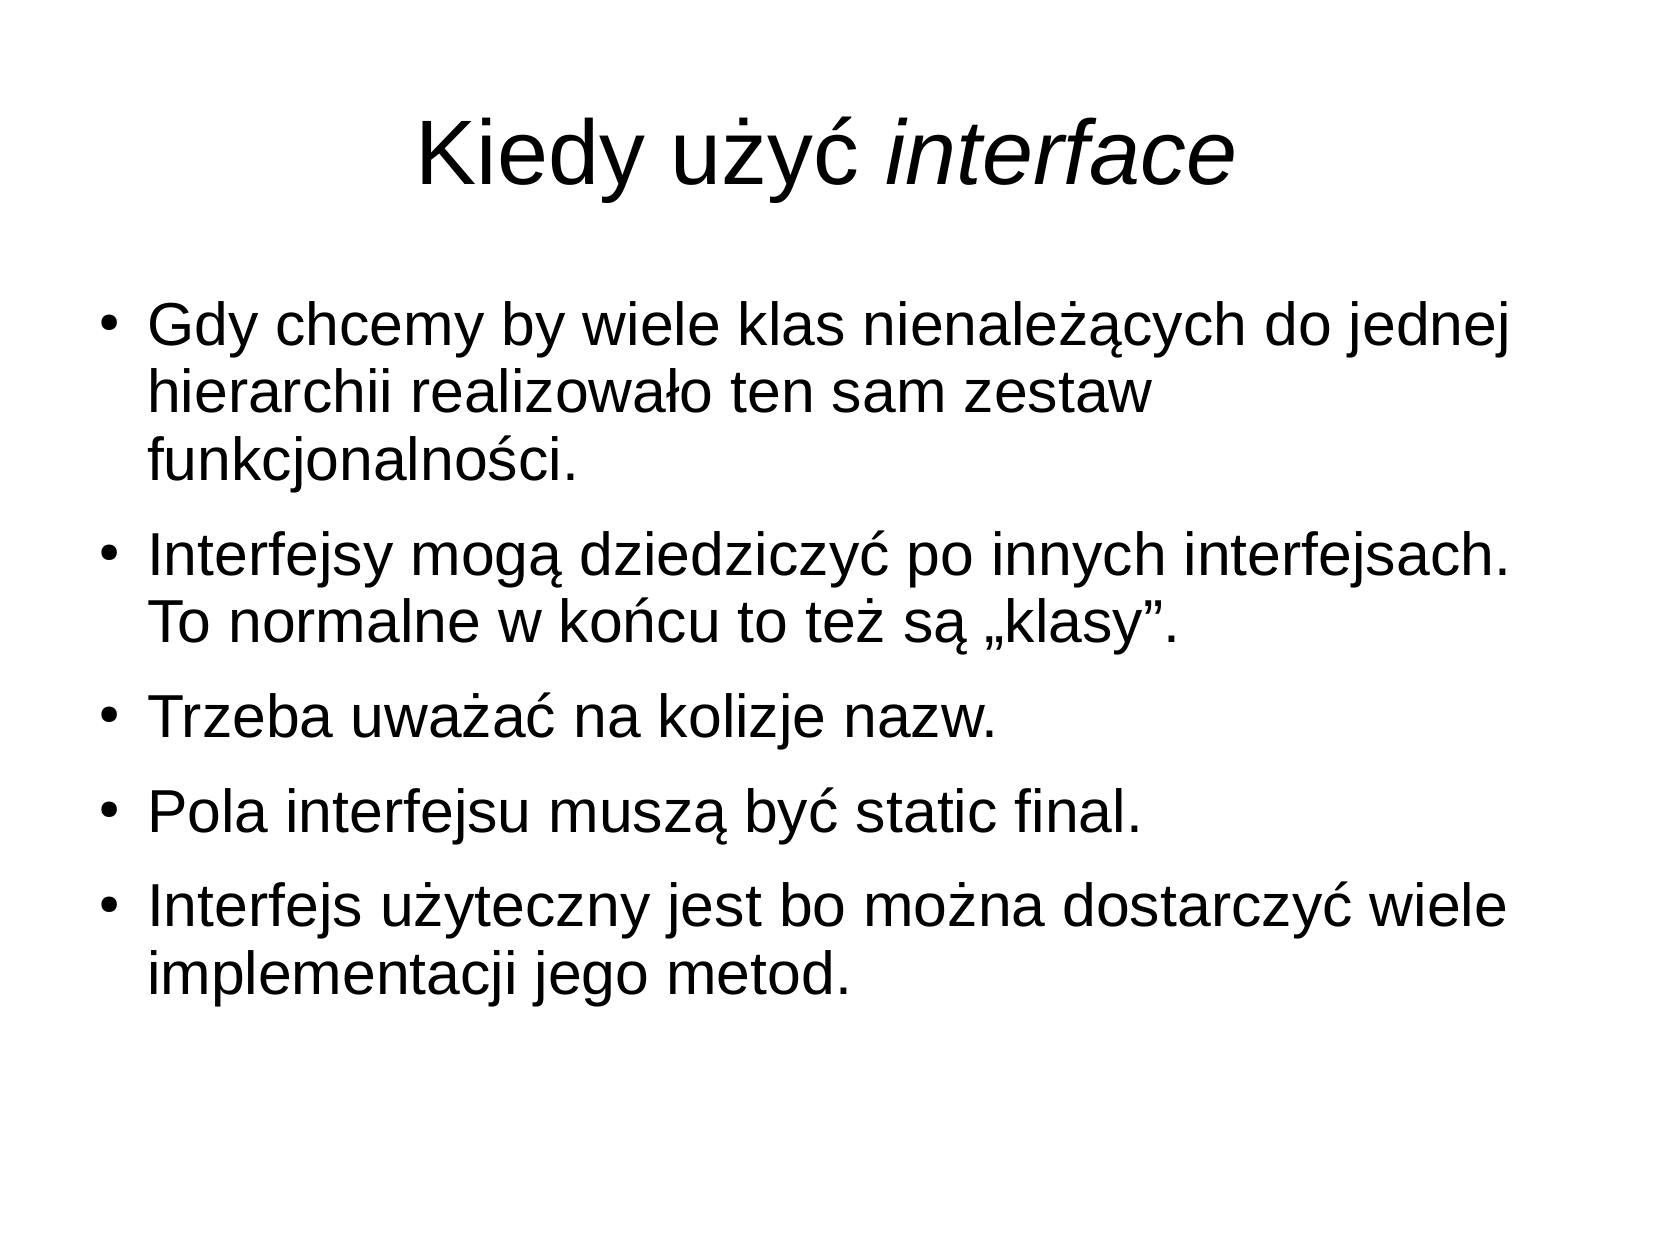

# Kiedy użyć interface
Gdy chcemy by wiele klas nienależących do jednej hierarchii realizowało ten sam zestaw funkcjonalności.
Interfejsy mogą dziedziczyć po innych interfejsach. To normalne w końcu to też są „klasy”.
Trzeba uważać na kolizje nazw.
Pola interfejsu muszą być static final.
Interfejs użyteczny jest bo można dostarczyć wiele implementacji jego metod.